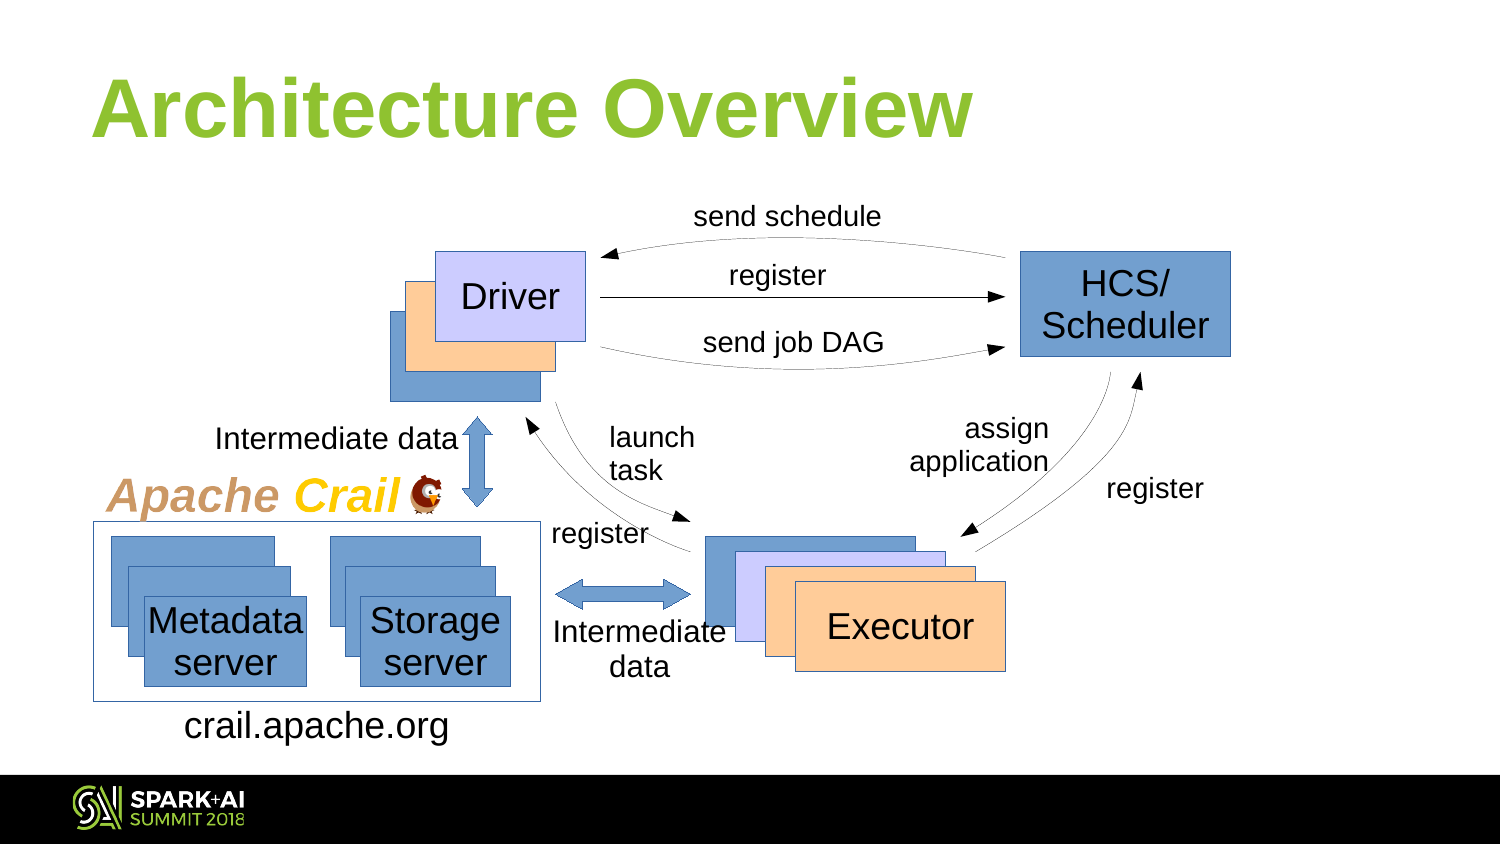

#
Architecture Overview
send schedule
Driver
register
HCS/
Scheduler
send job DAG
assign
application
launch
task
Intermediate data
register
register
Executor
Metadata
server
Storage
server
Intermediate
data
crail.apache.org